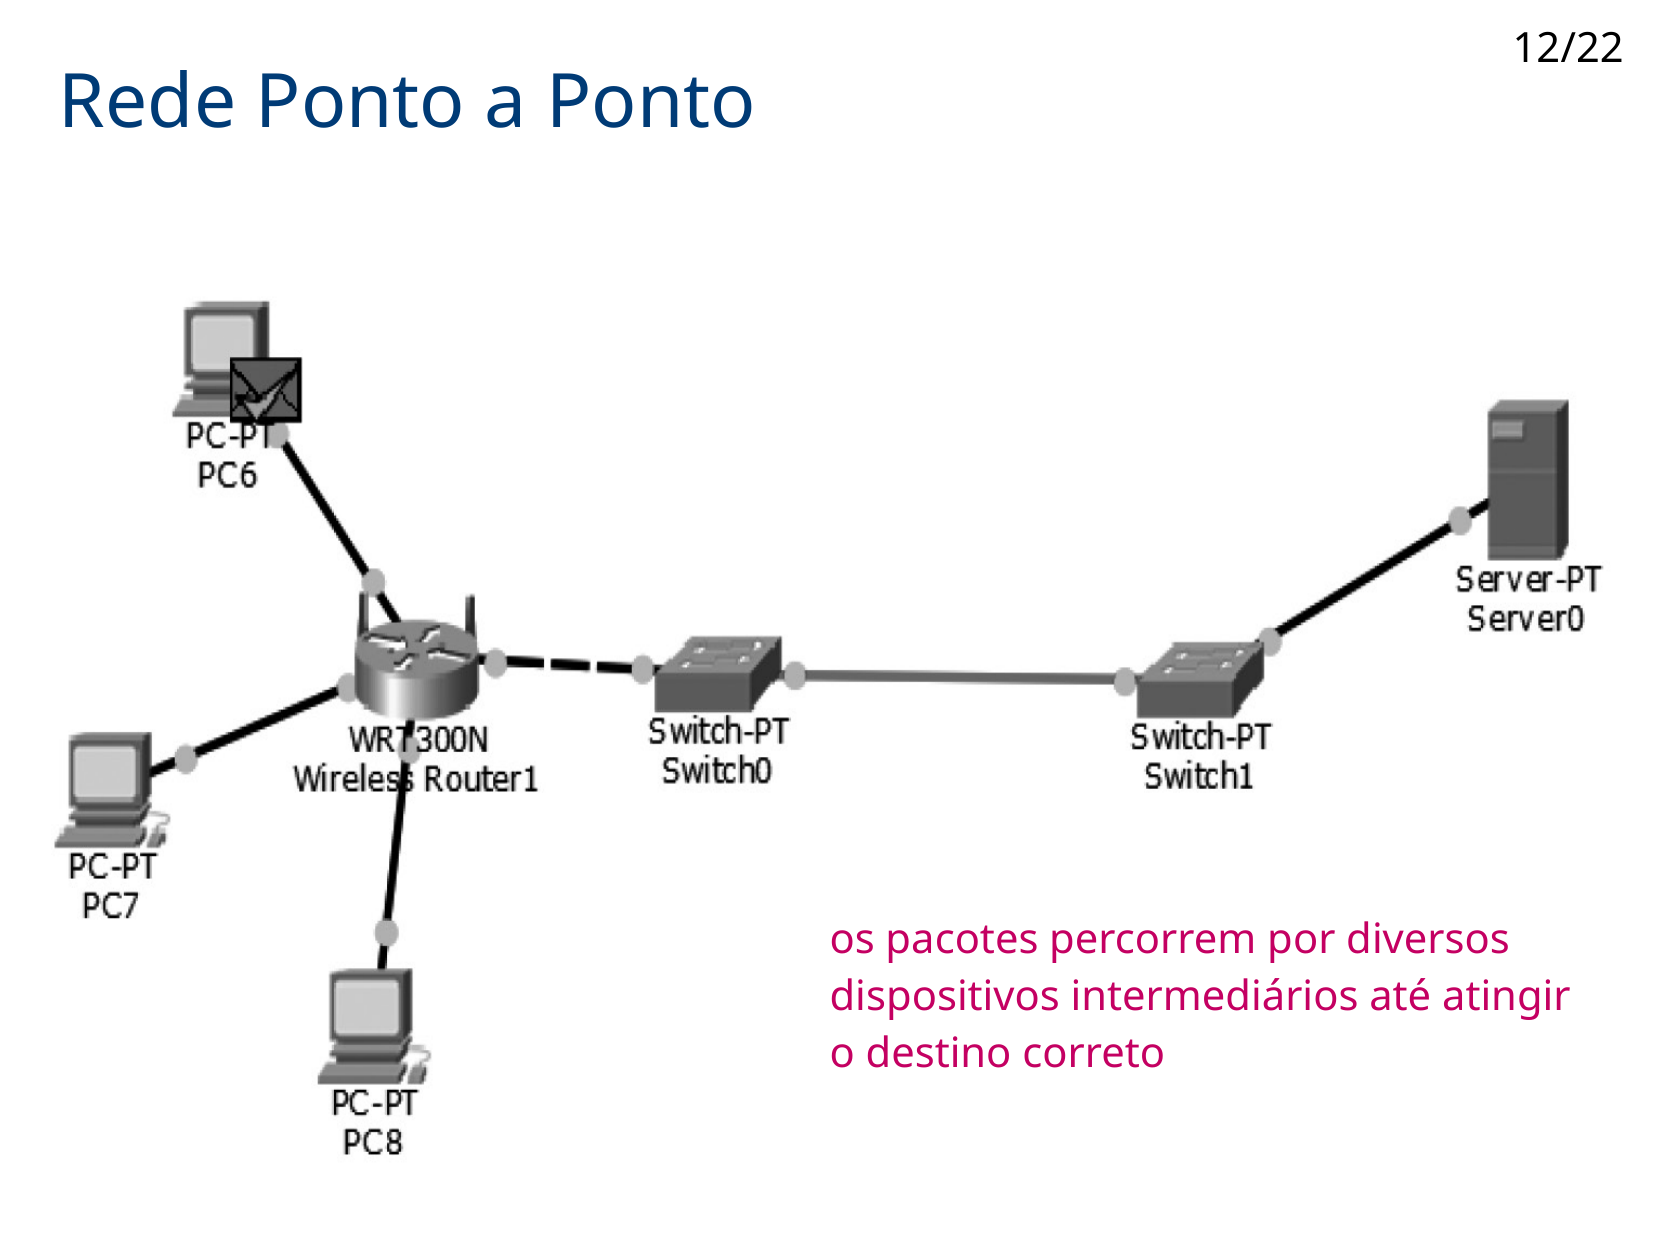

12
# Rede Ponto a Ponto
os pacotes percorrem por diversos dispositivos intermediários até atingir o destino correto